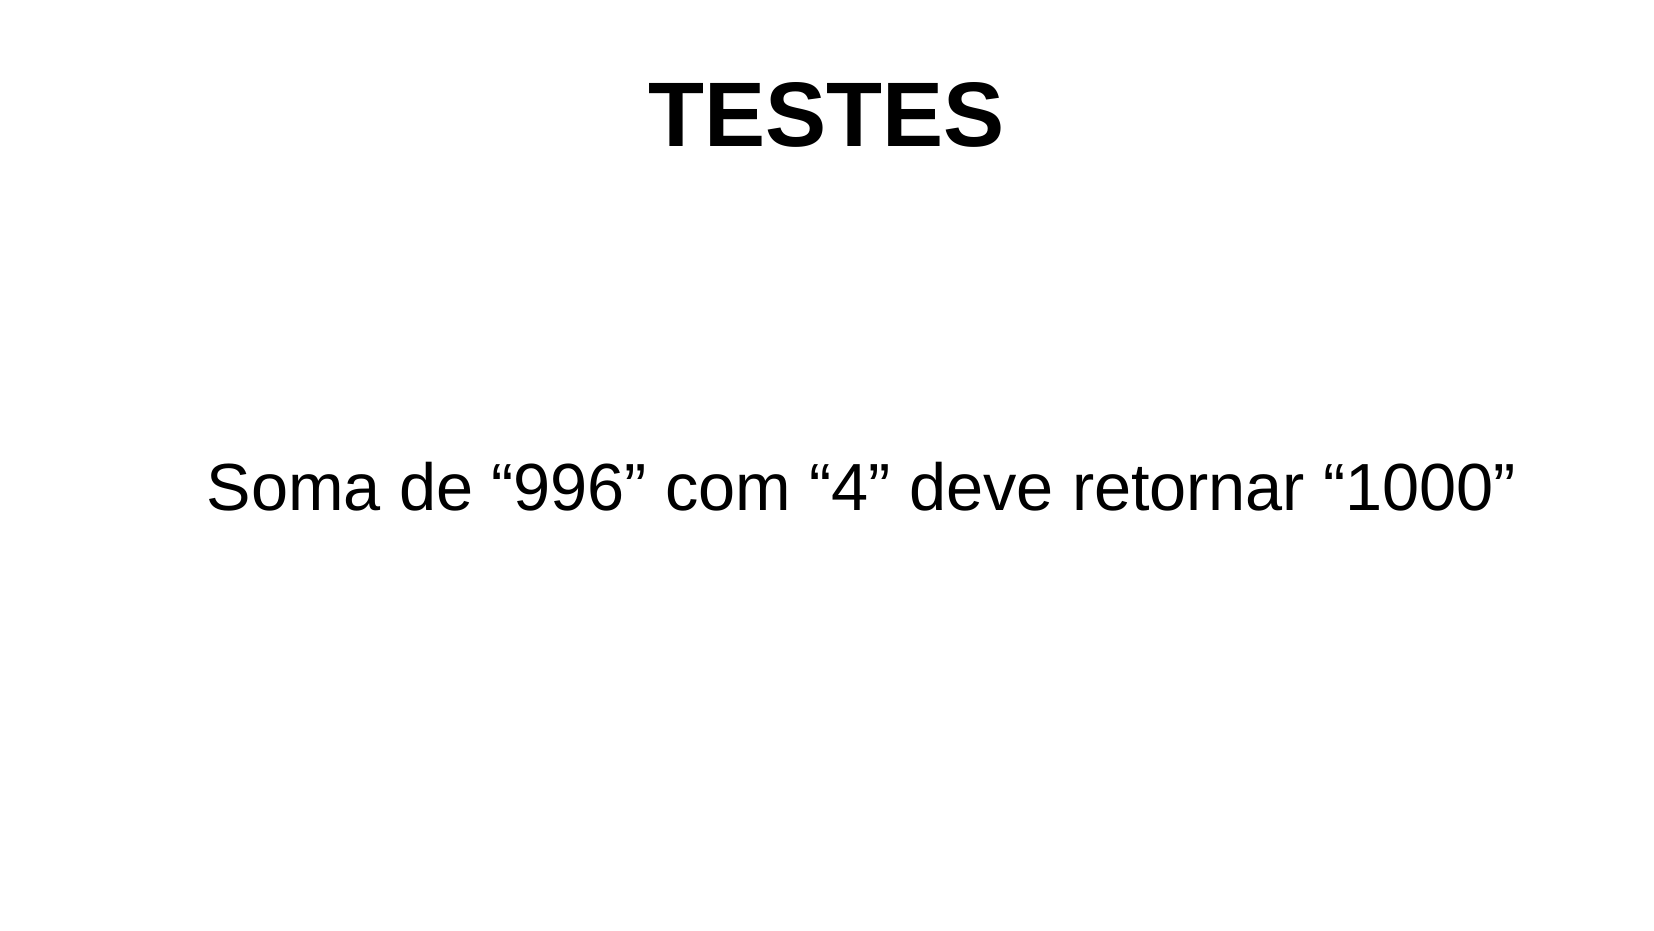

# TESTES
Soma de “996” com “4” deve retornar “1000”